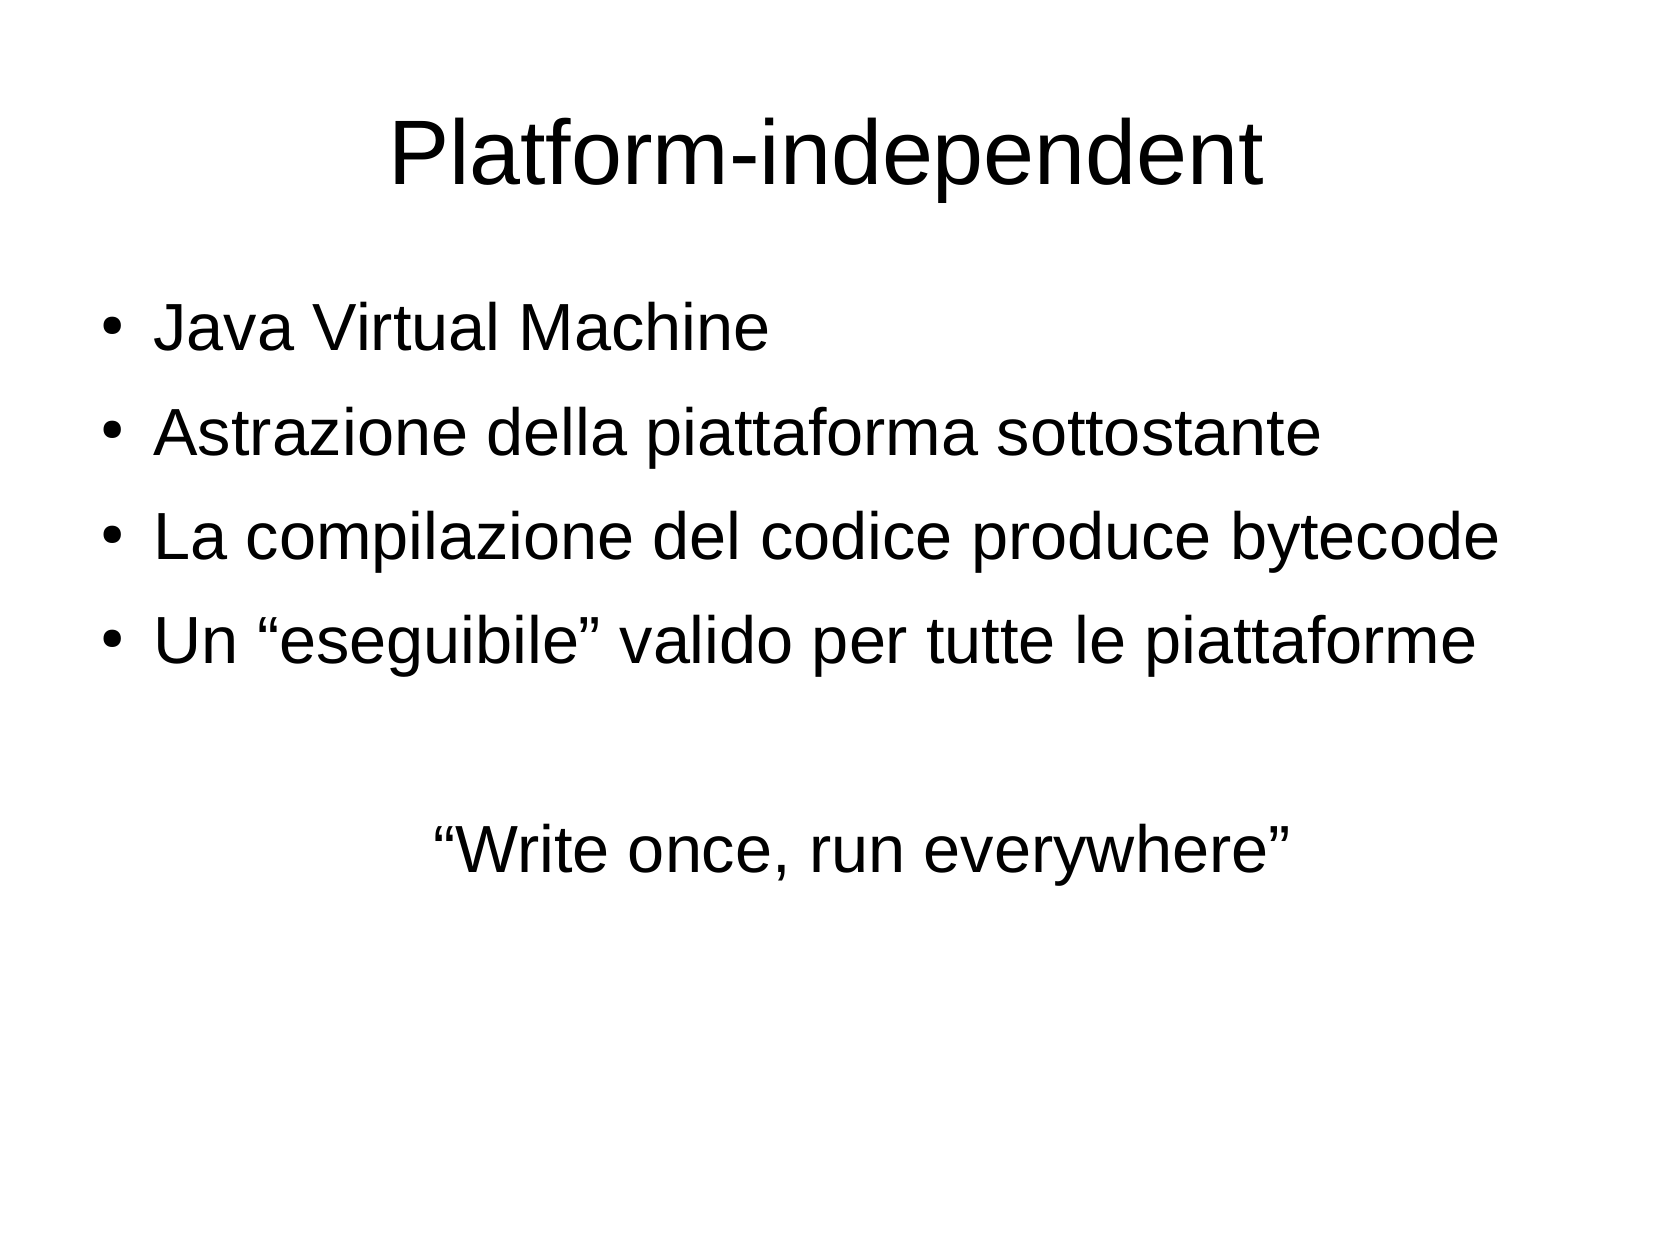

# Platform-independent
Java Virtual Machine
Astrazione della piattaforma sottostante
La compilazione del codice produce bytecode
Un “eseguibile” valido per tutte le piattaforme
“Write once, run everywhere”